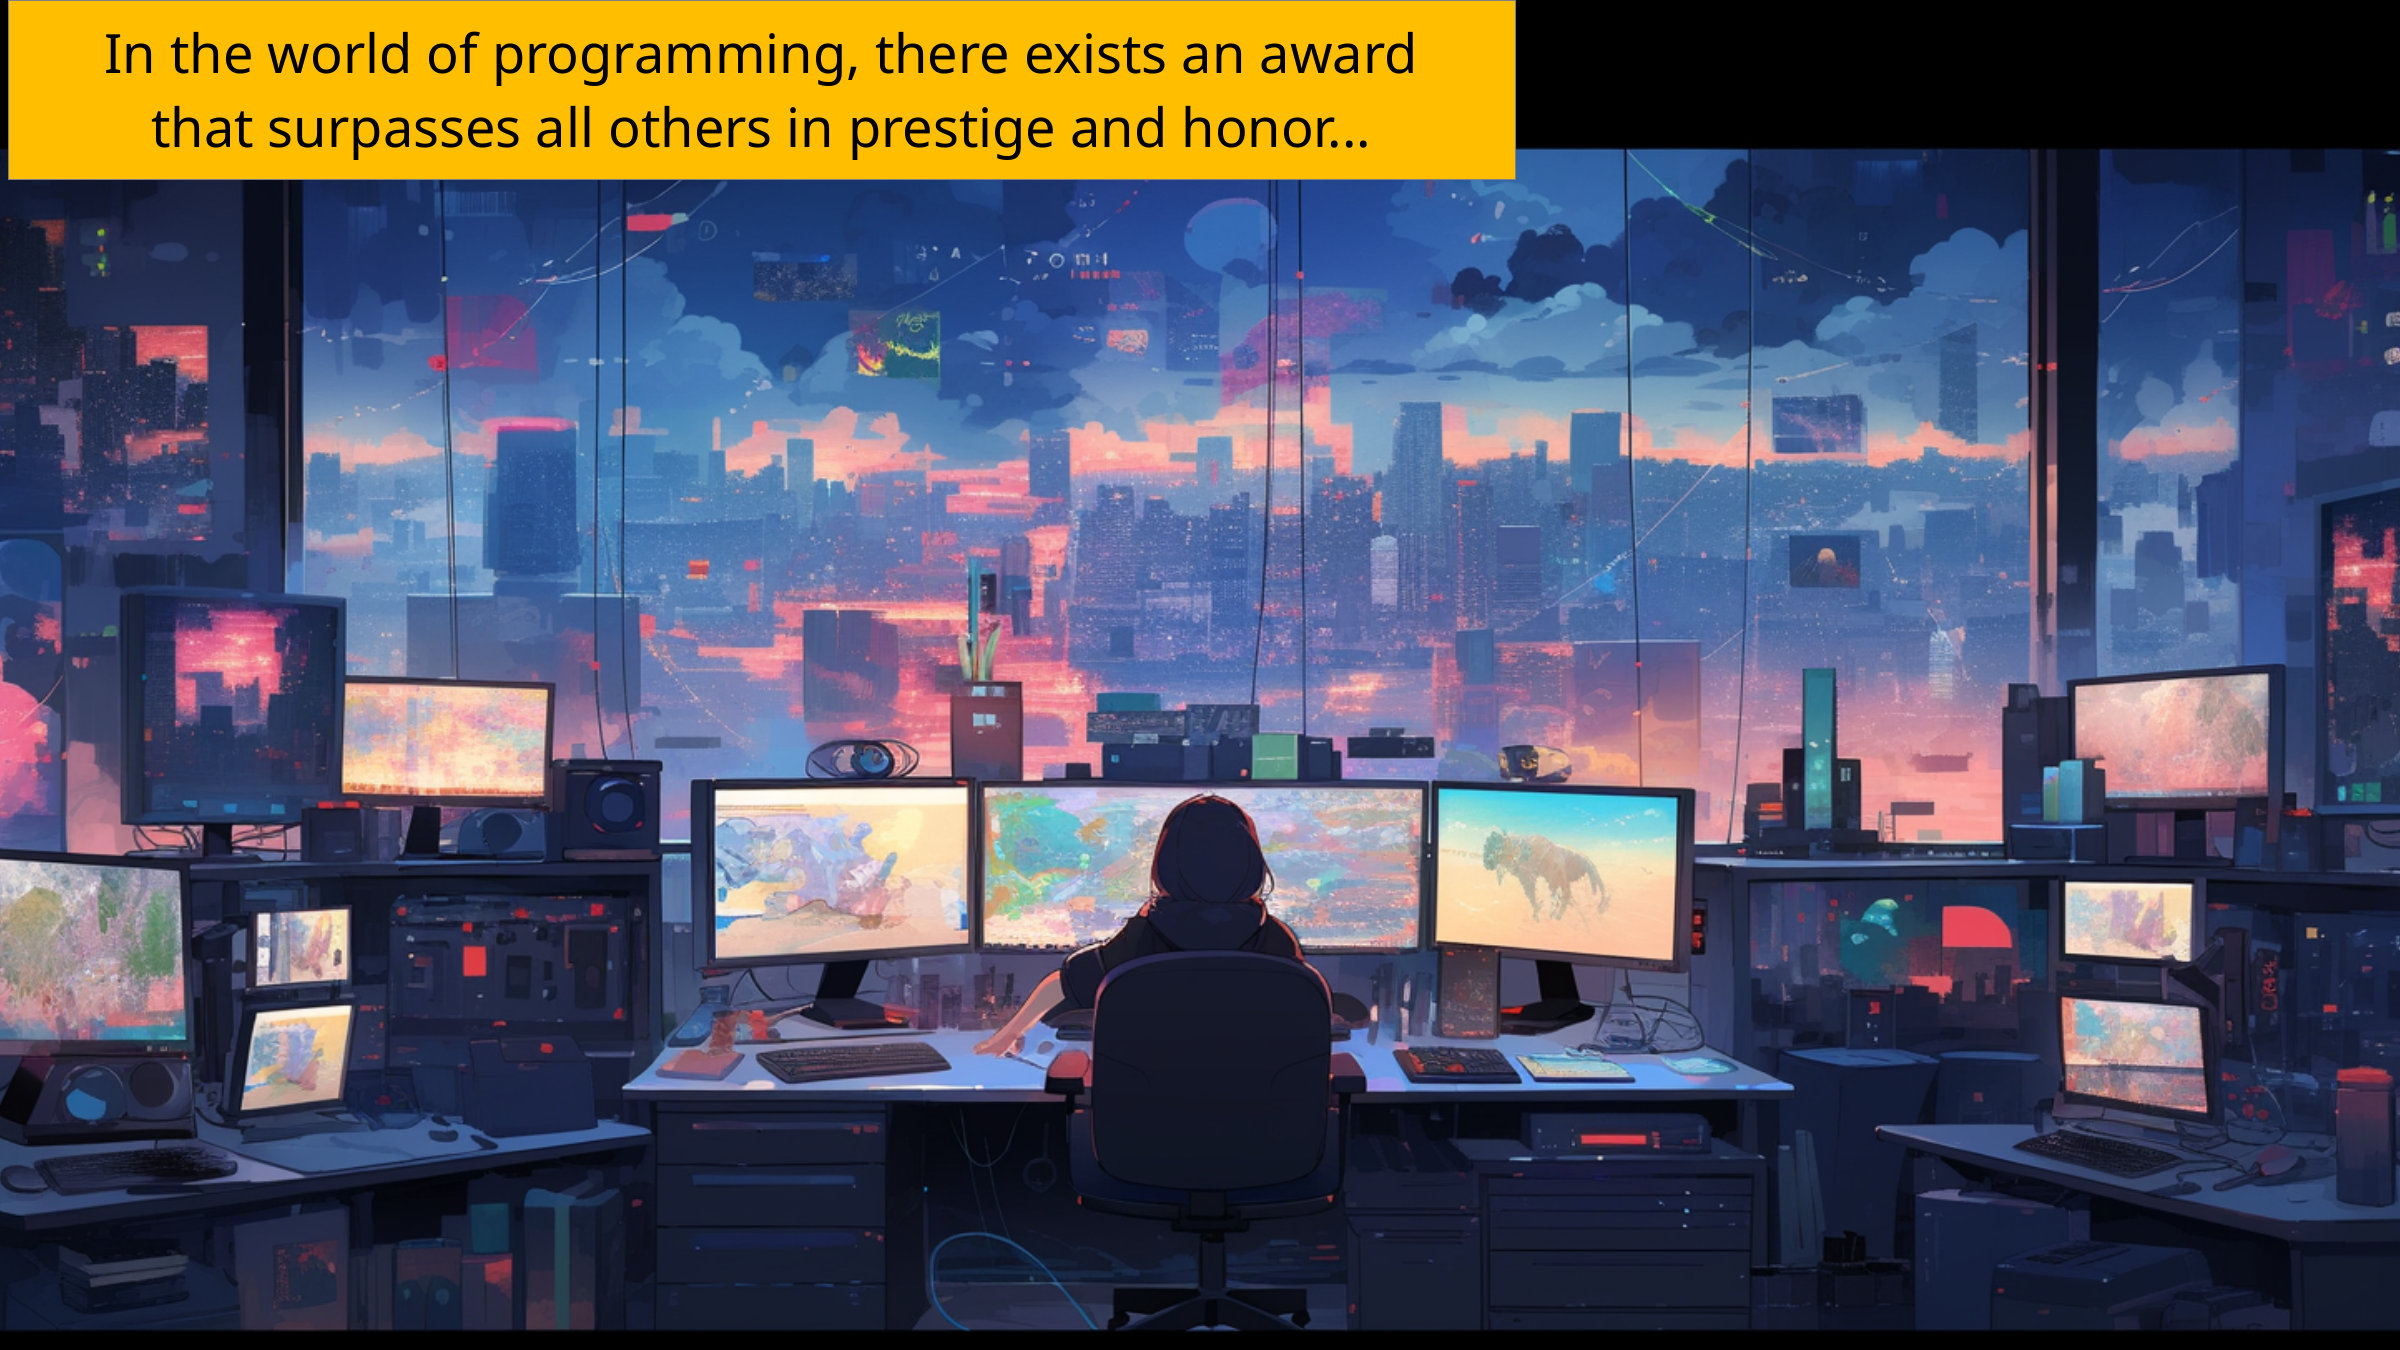

In the world of programming, there exists an award
that surpasses all others in prestige and honor...